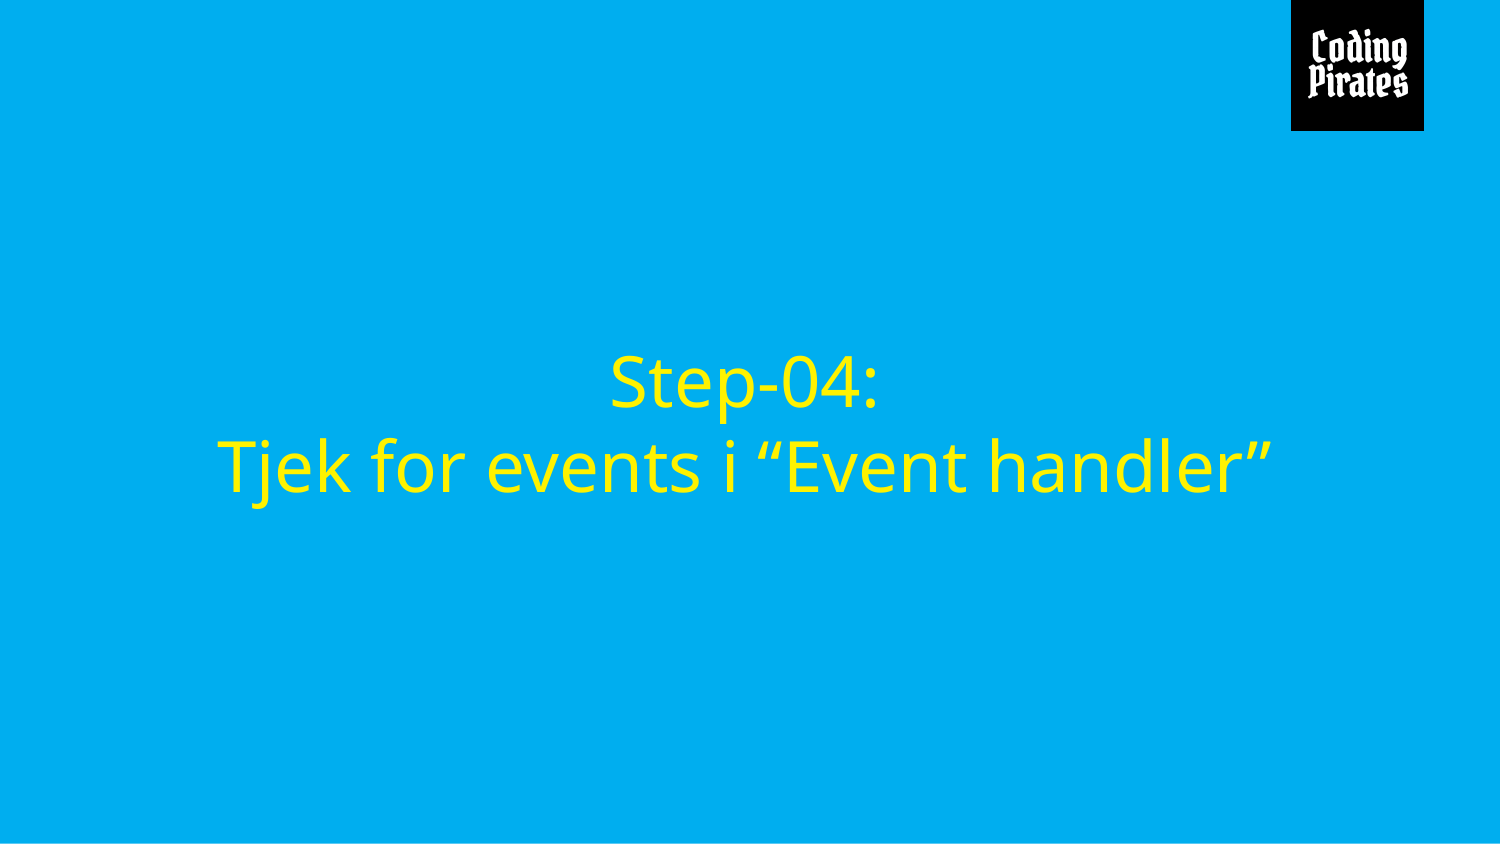

# Step-04: Tjek for events i “Event handler”